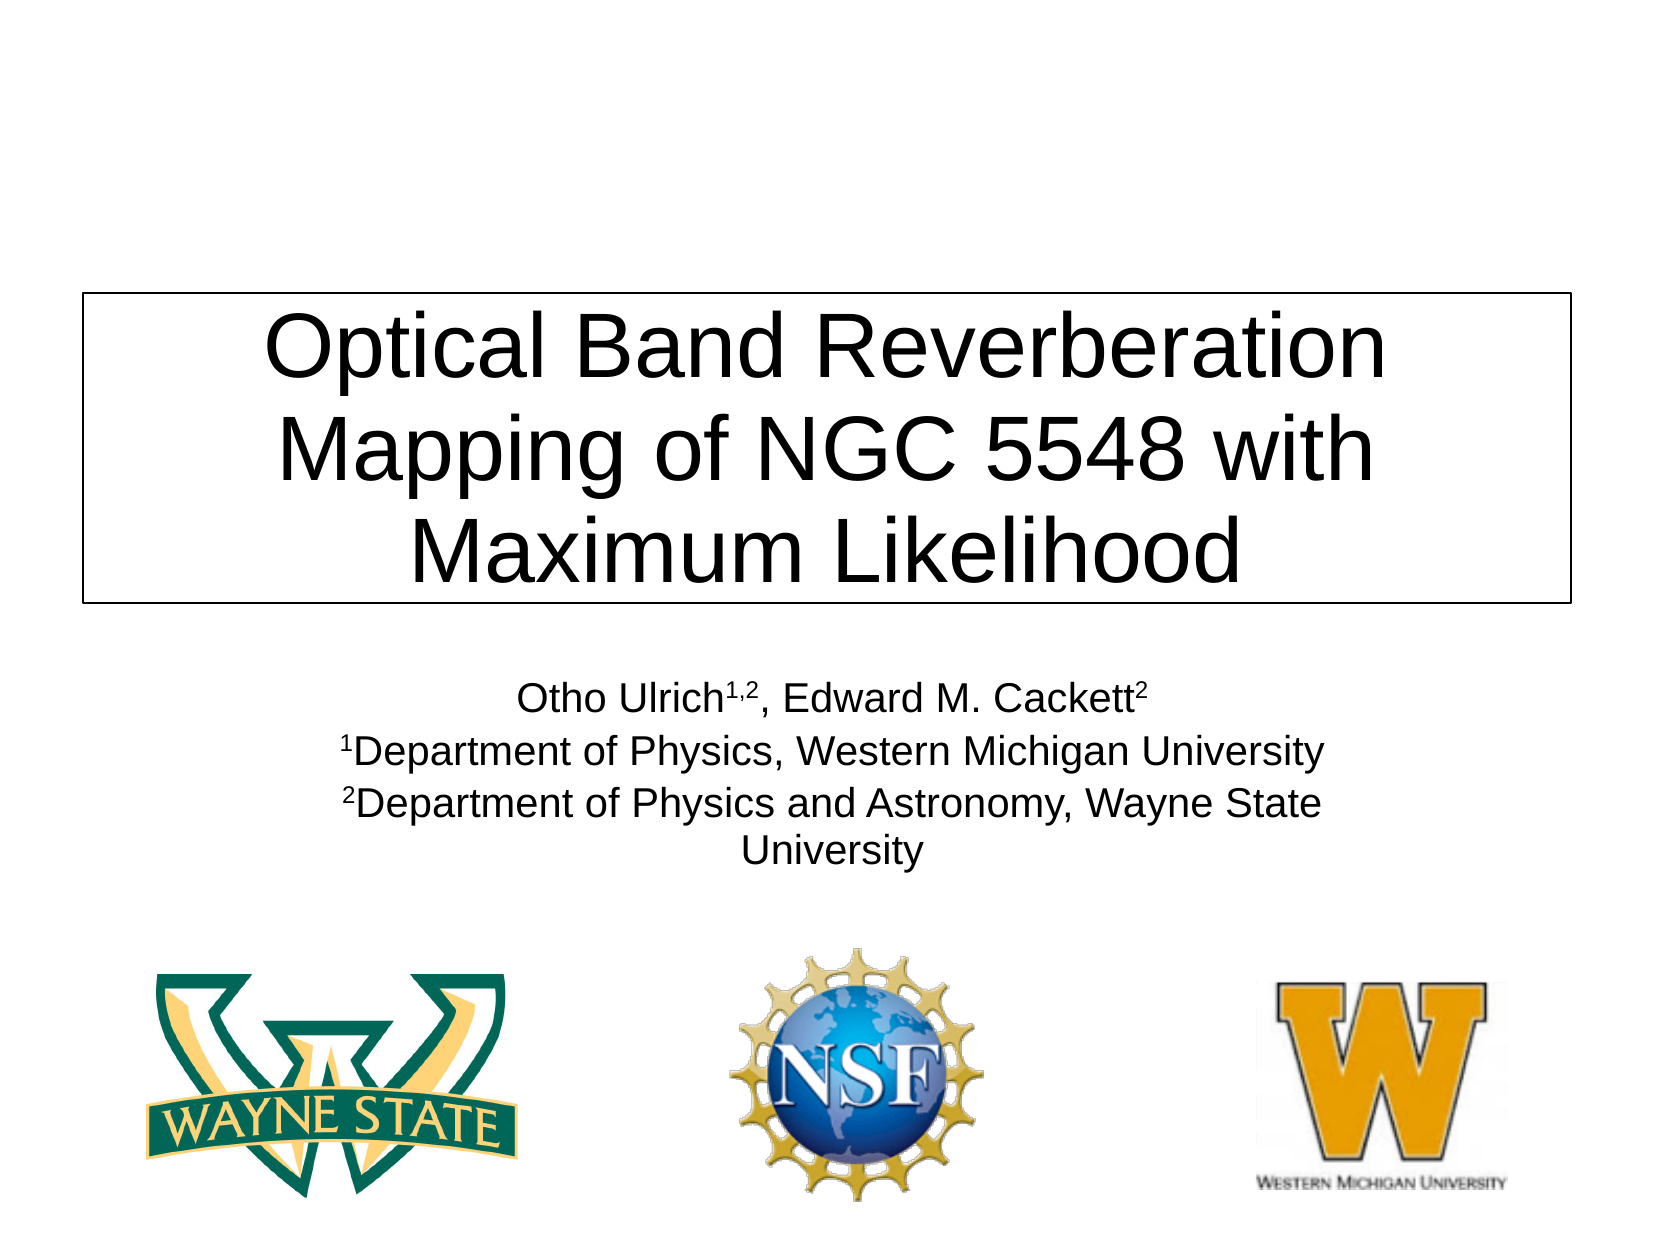

# Optical Band Reverberation Mapping of NGC 5548 with Maximum Likelihood
Otho Ulrich1,2, Edward M. Cackett2
1Department of Physics, Western Michigan University
2Department of Physics and Astronomy, Wayne State University